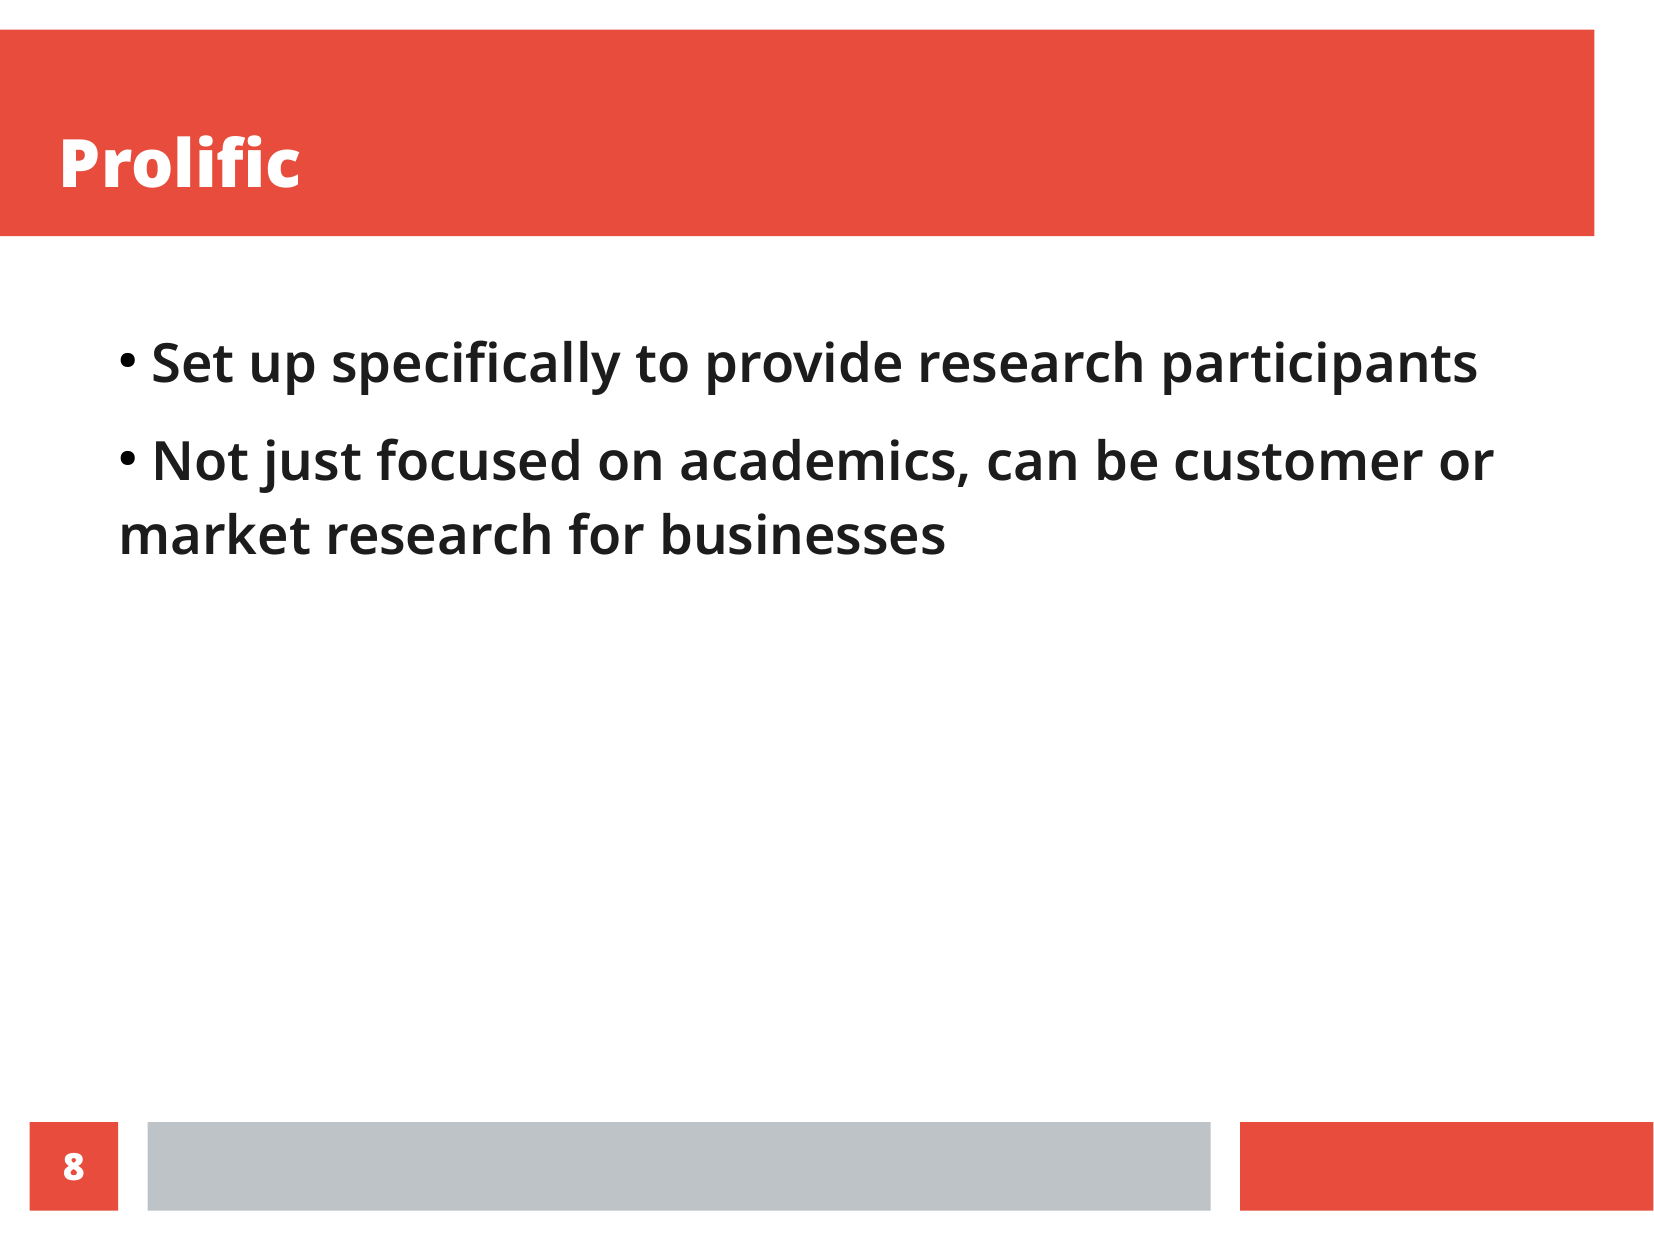

# Prolific
 Set up specifically to provide research participants
 Not just focused on academics, can be customer or market research for businesses
8